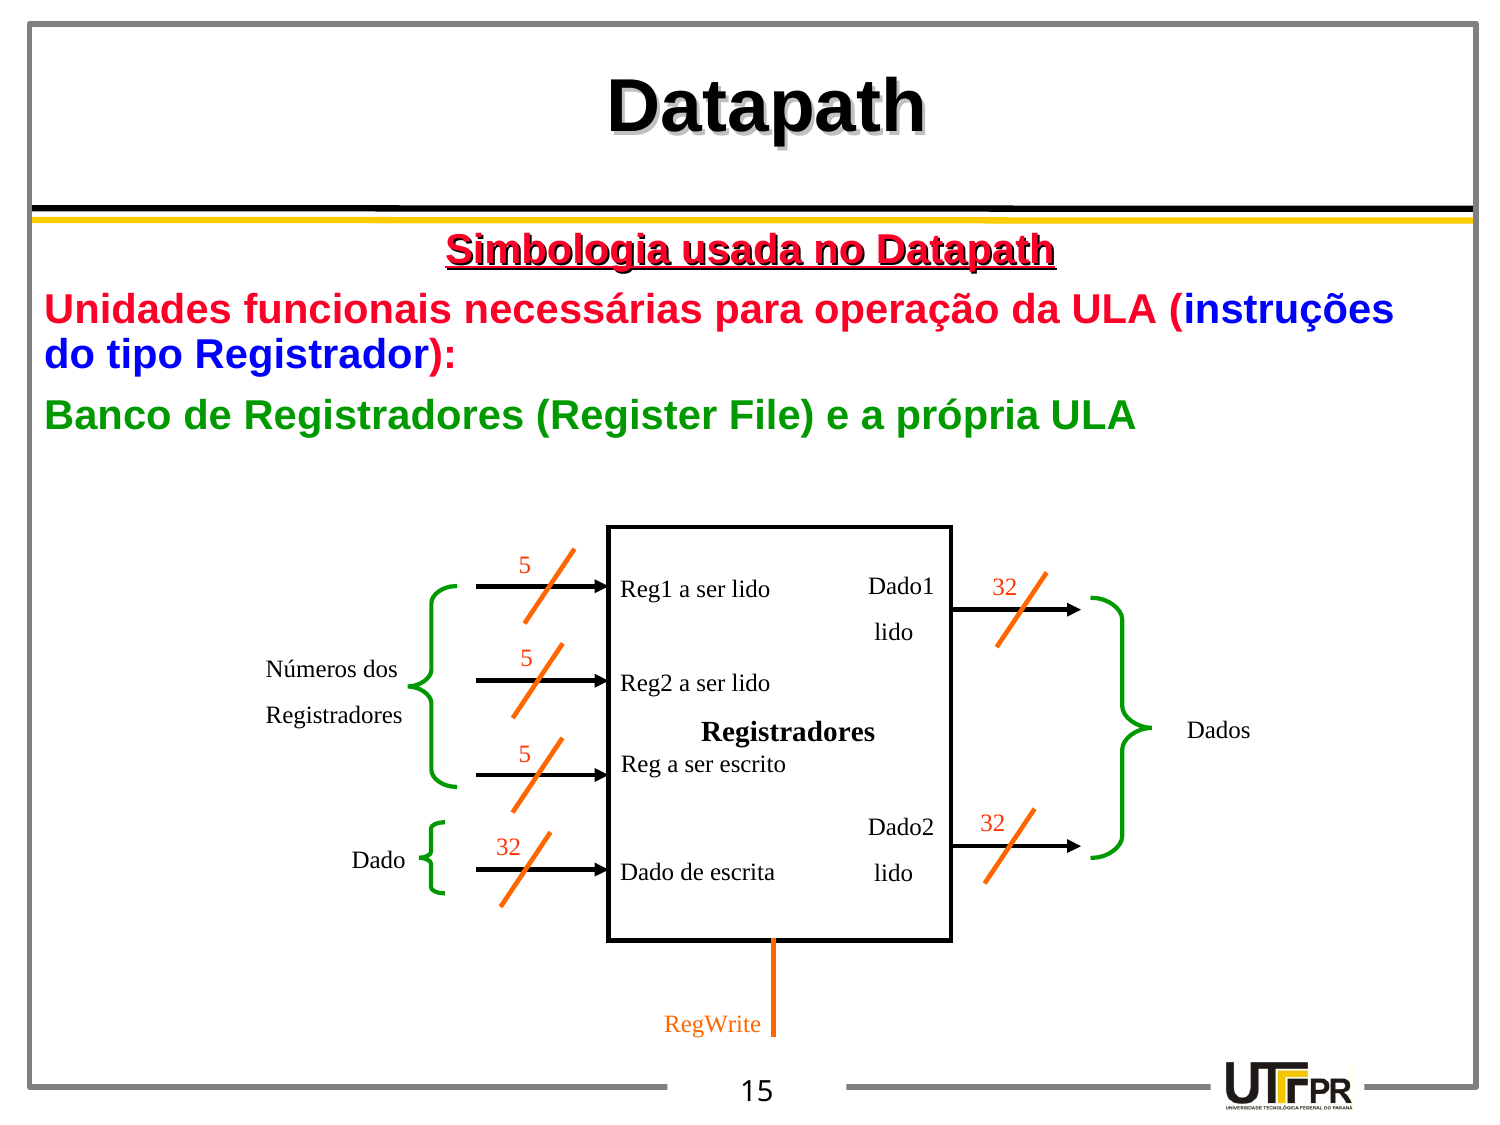

Datapath
# Simbologia usada no Datapath
Unidades funcionais necessárias para operação da ULA (instruções do tipo Registrador):
Banco de Registradores (Register File) e a própria ULA
5
Dado1
 lido
32
Reg1 a ser lido
5
Números dos
Registradores
Reg2 a ser lido
Registradores
Dados
5
Reg a ser escrito
32
Dado2
 lido
32
Dado
Dado de escrita
RegWrite